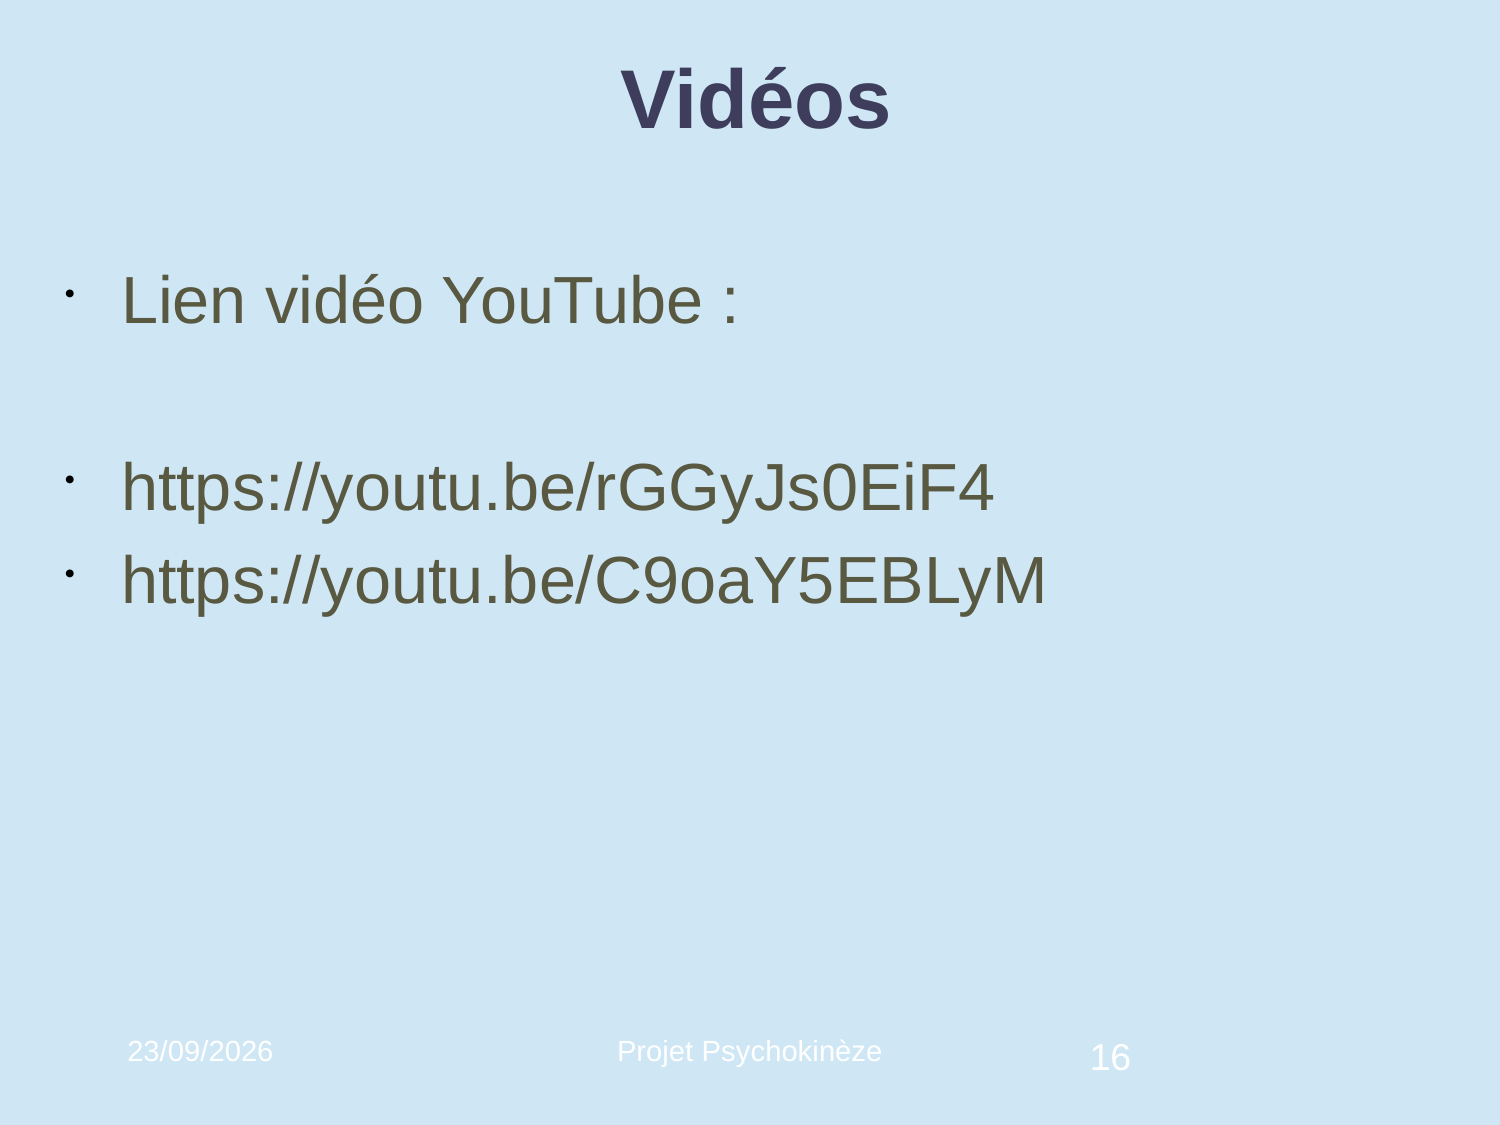

# Vidéos
Lien vidéo YouTube :
https://youtu.be/rGGyJs0EiF4
https://youtu.be/C9oaY5EBLyM